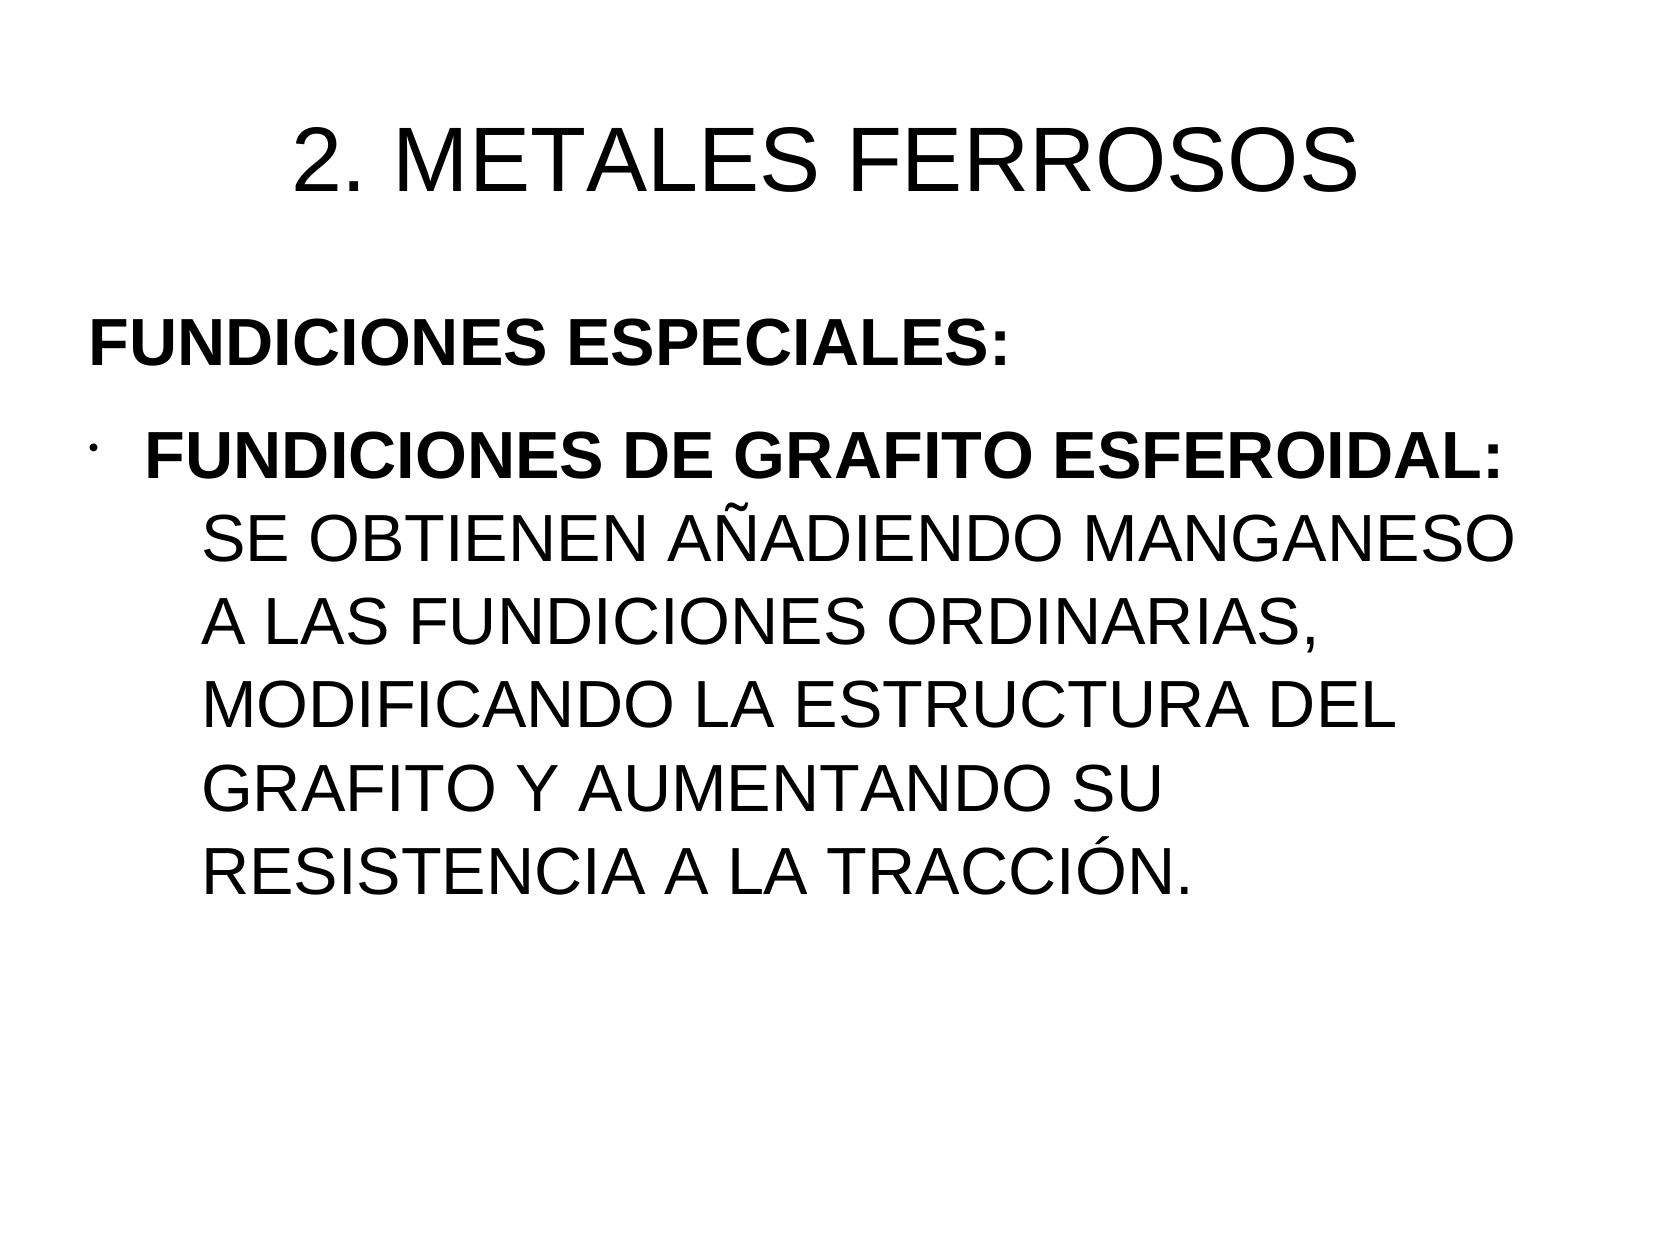

# 2. METALES FERROSOS
FUNDICIONES ESPECIALES:
FUNDICIONES DE GRAFITO ESFEROIDAL: SE OBTIENEN AÑADIENDO MANGANESO A LAS FUNDICIONES ORDINARIAS, MODIFICANDO LA ESTRUCTURA DEL GRAFITO Y AUMENTANDO SU RESISTENCIA A LA TRACCIÓN.